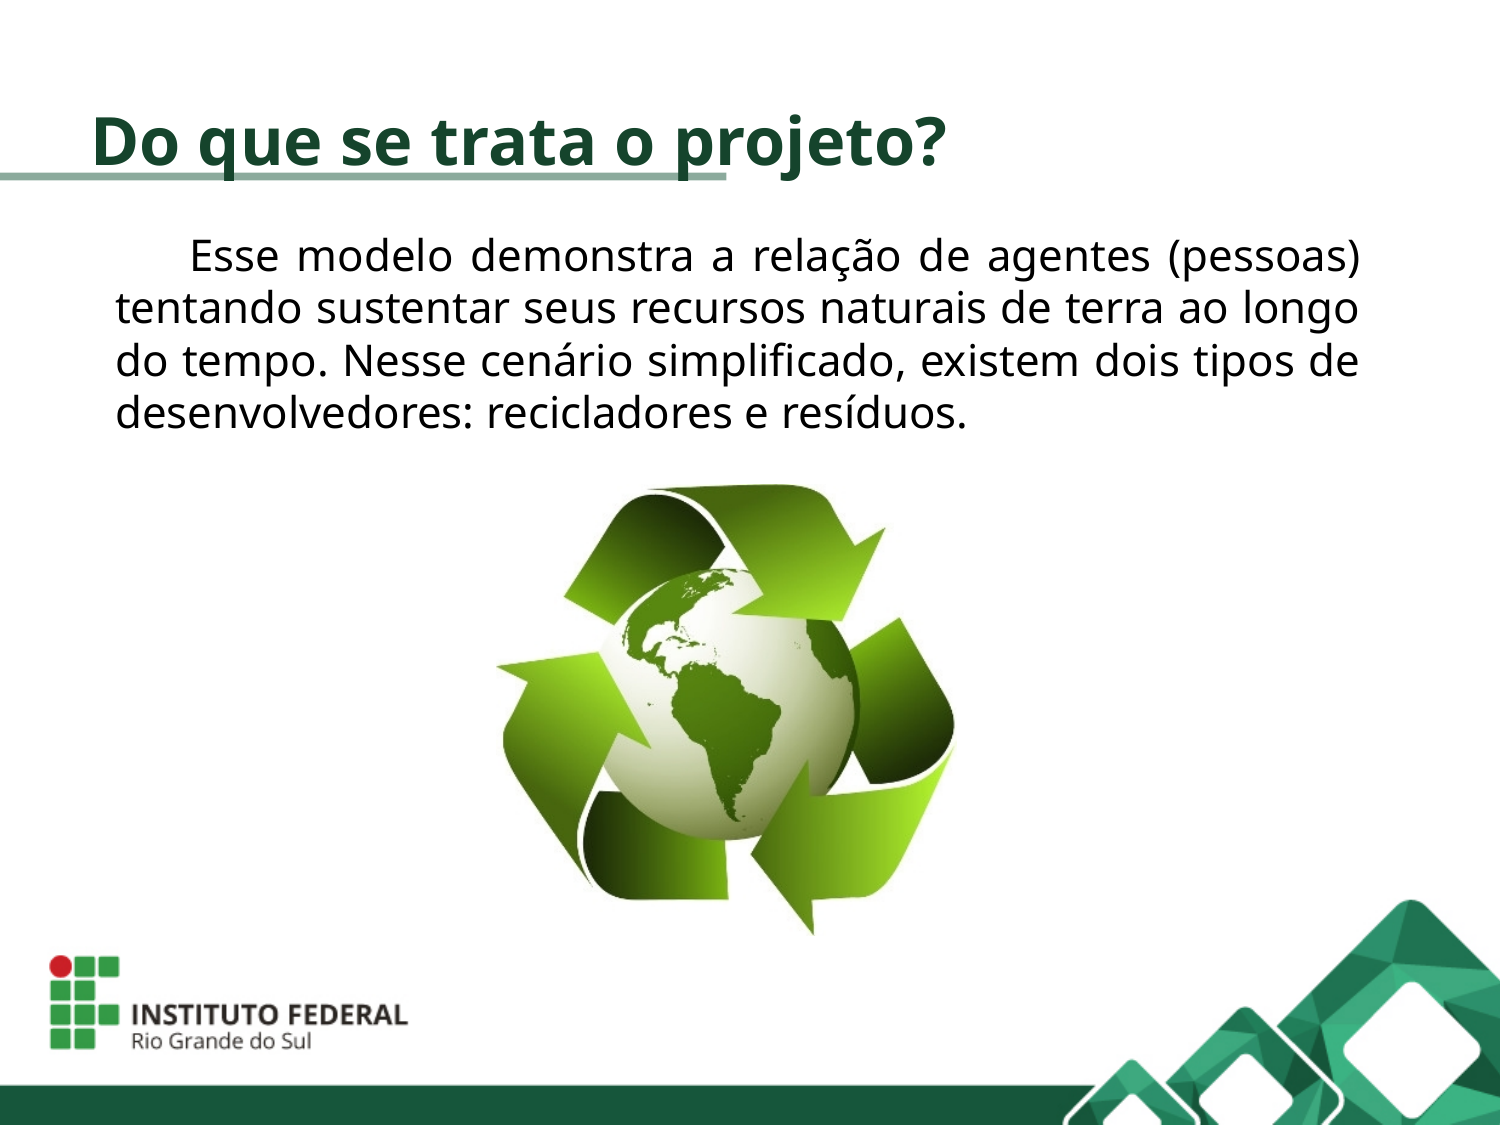

# Do que se trata o projeto?
	Esse modelo demonstra a relação de agentes (pessoas) tentando sustentar seus recursos naturais de terra ao longo do tempo. Nesse cenário simplificado, existem dois tipos de desenvolvedores: recicladores e resíduos.